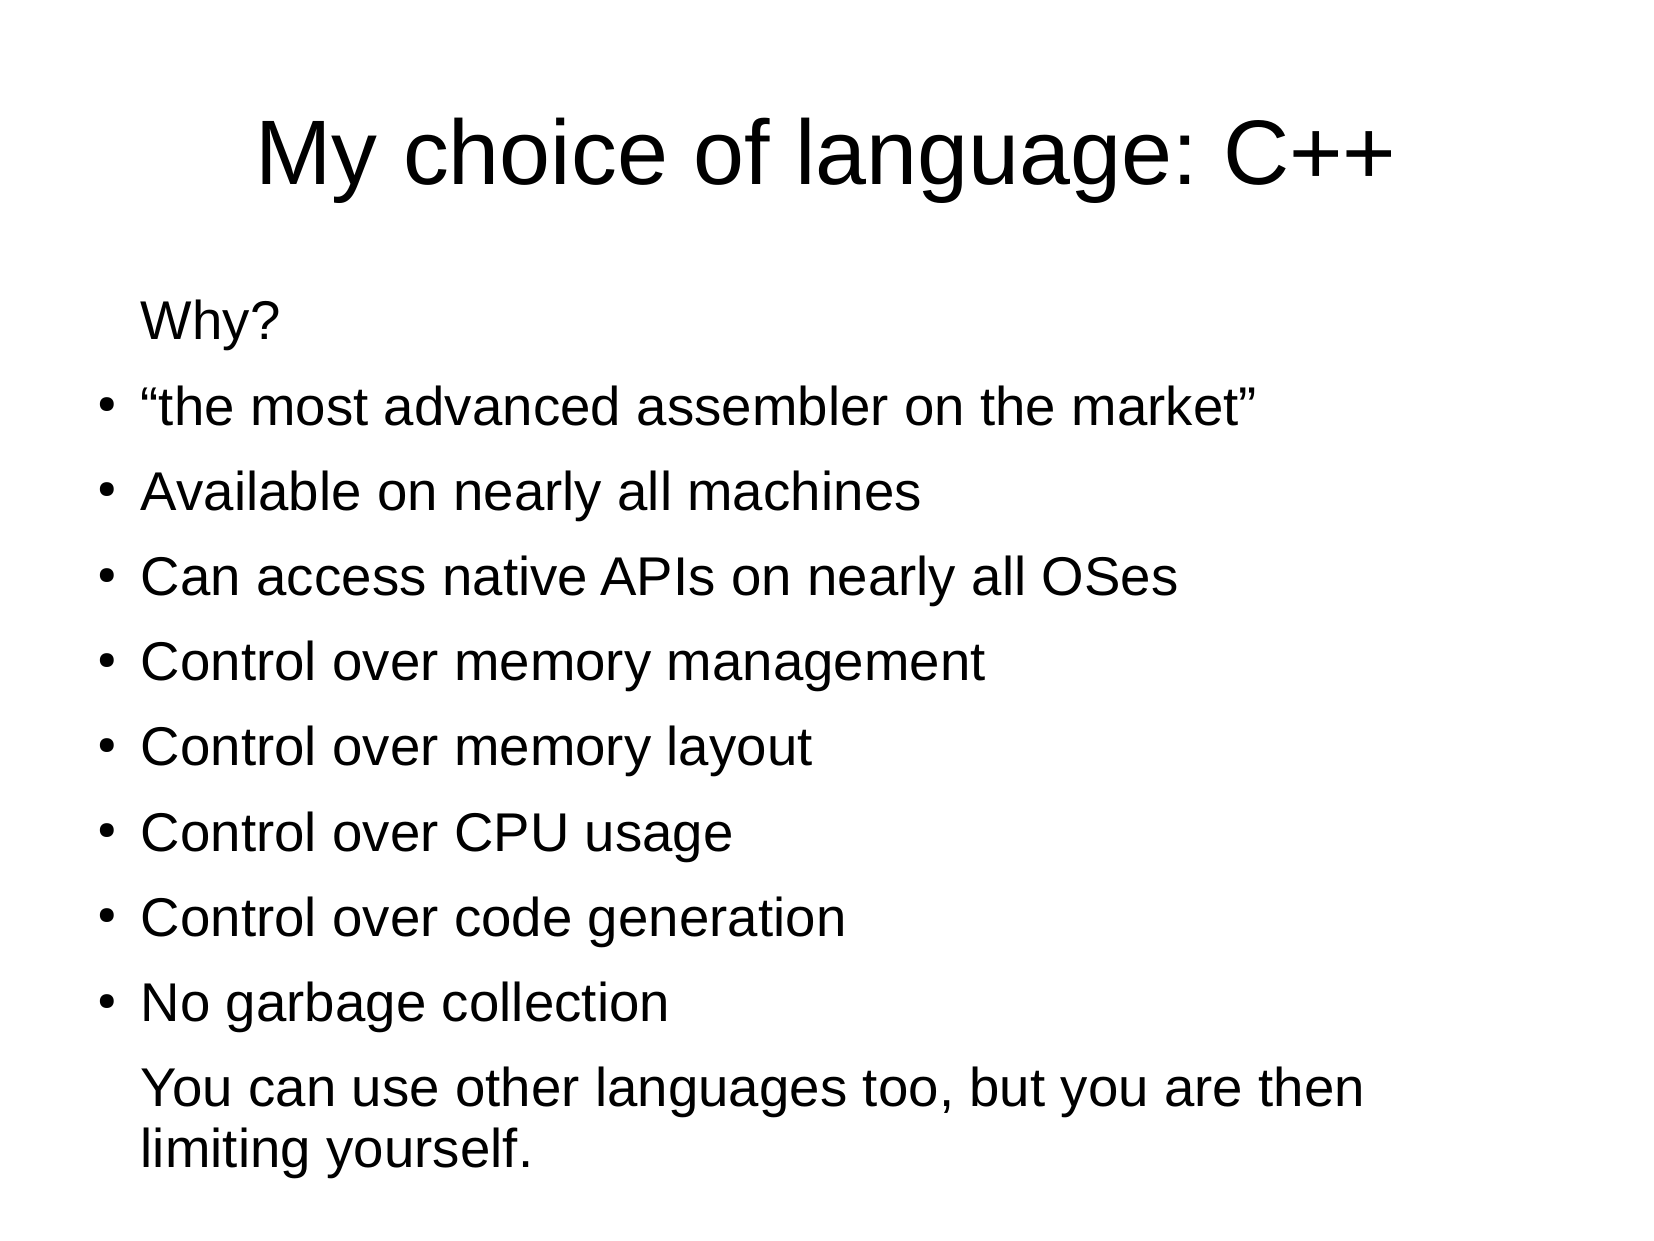

# My choice of language: C++
Why?
“the most advanced assembler on the market”
Available on nearly all machines
Can access native APIs on nearly all OSes
Control over memory management
Control over memory layout
Control over CPU usage
Control over code generation
No garbage collection
You can use other languages too, but you are then limiting yourself.